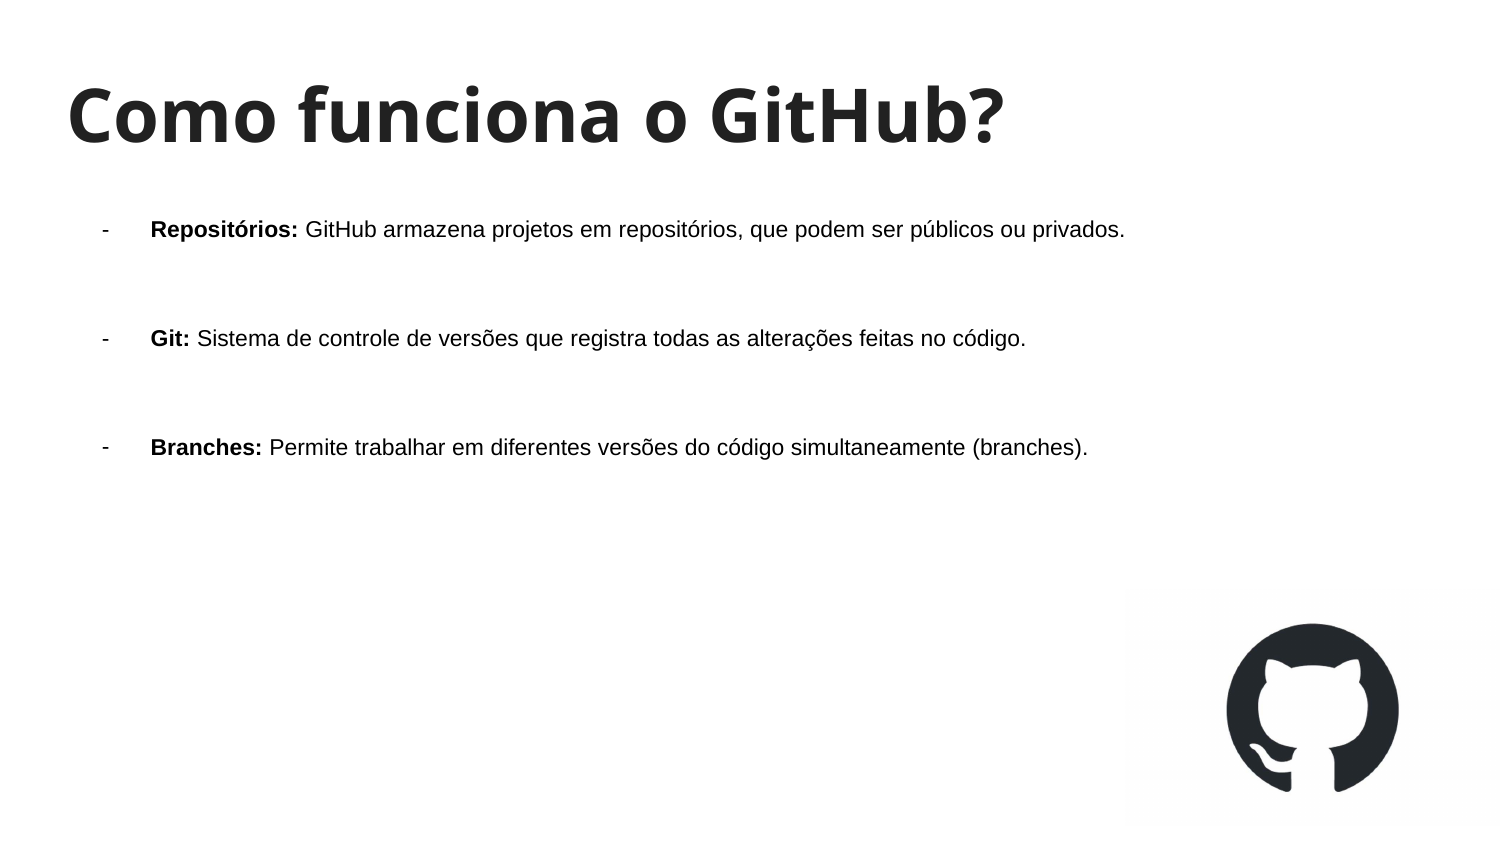

# Como funciona o GitHub?
Repositórios: GitHub armazena projetos em repositórios, que podem ser públicos ou privados.
Git: Sistema de controle de versões que registra todas as alterações feitas no código.
Branches: Permite trabalhar em diferentes versões do código simultaneamente (branches).